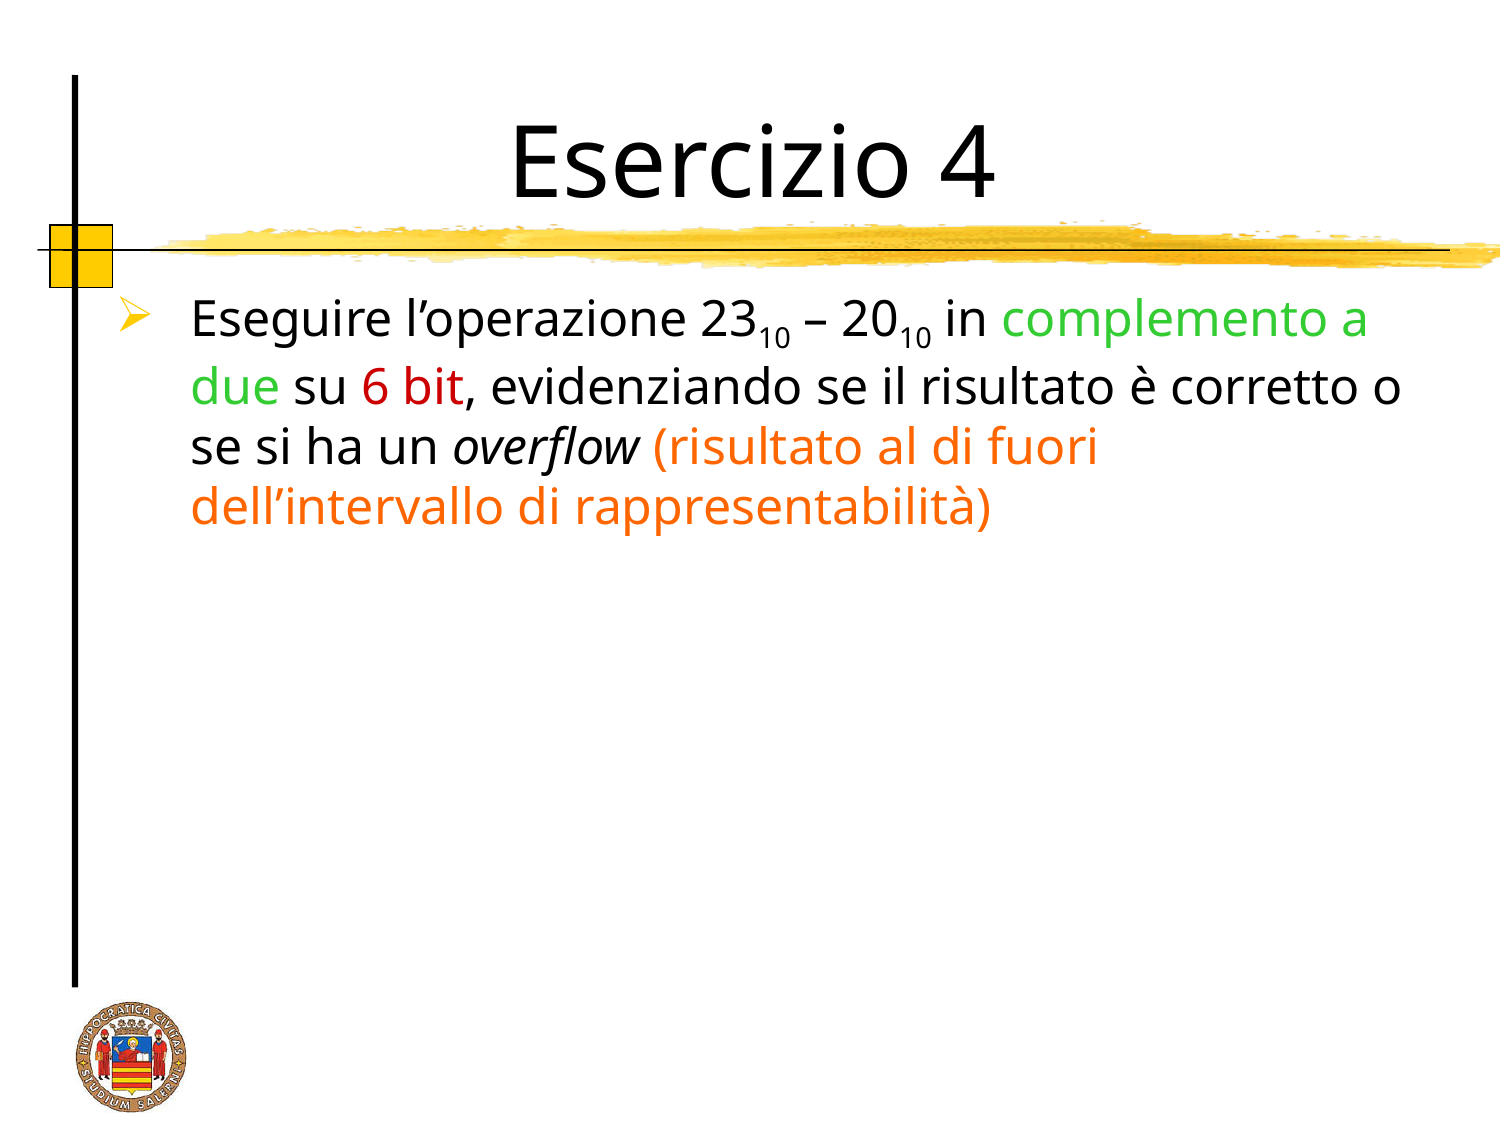

# Esercizio 4
Eseguire l’operazione 2310 – 2010 in complemento a due su 6 bit, evidenziando se il risultato è corretto o se si ha un overflow (risultato al di fuori dell’intervallo di rappresentabilità)